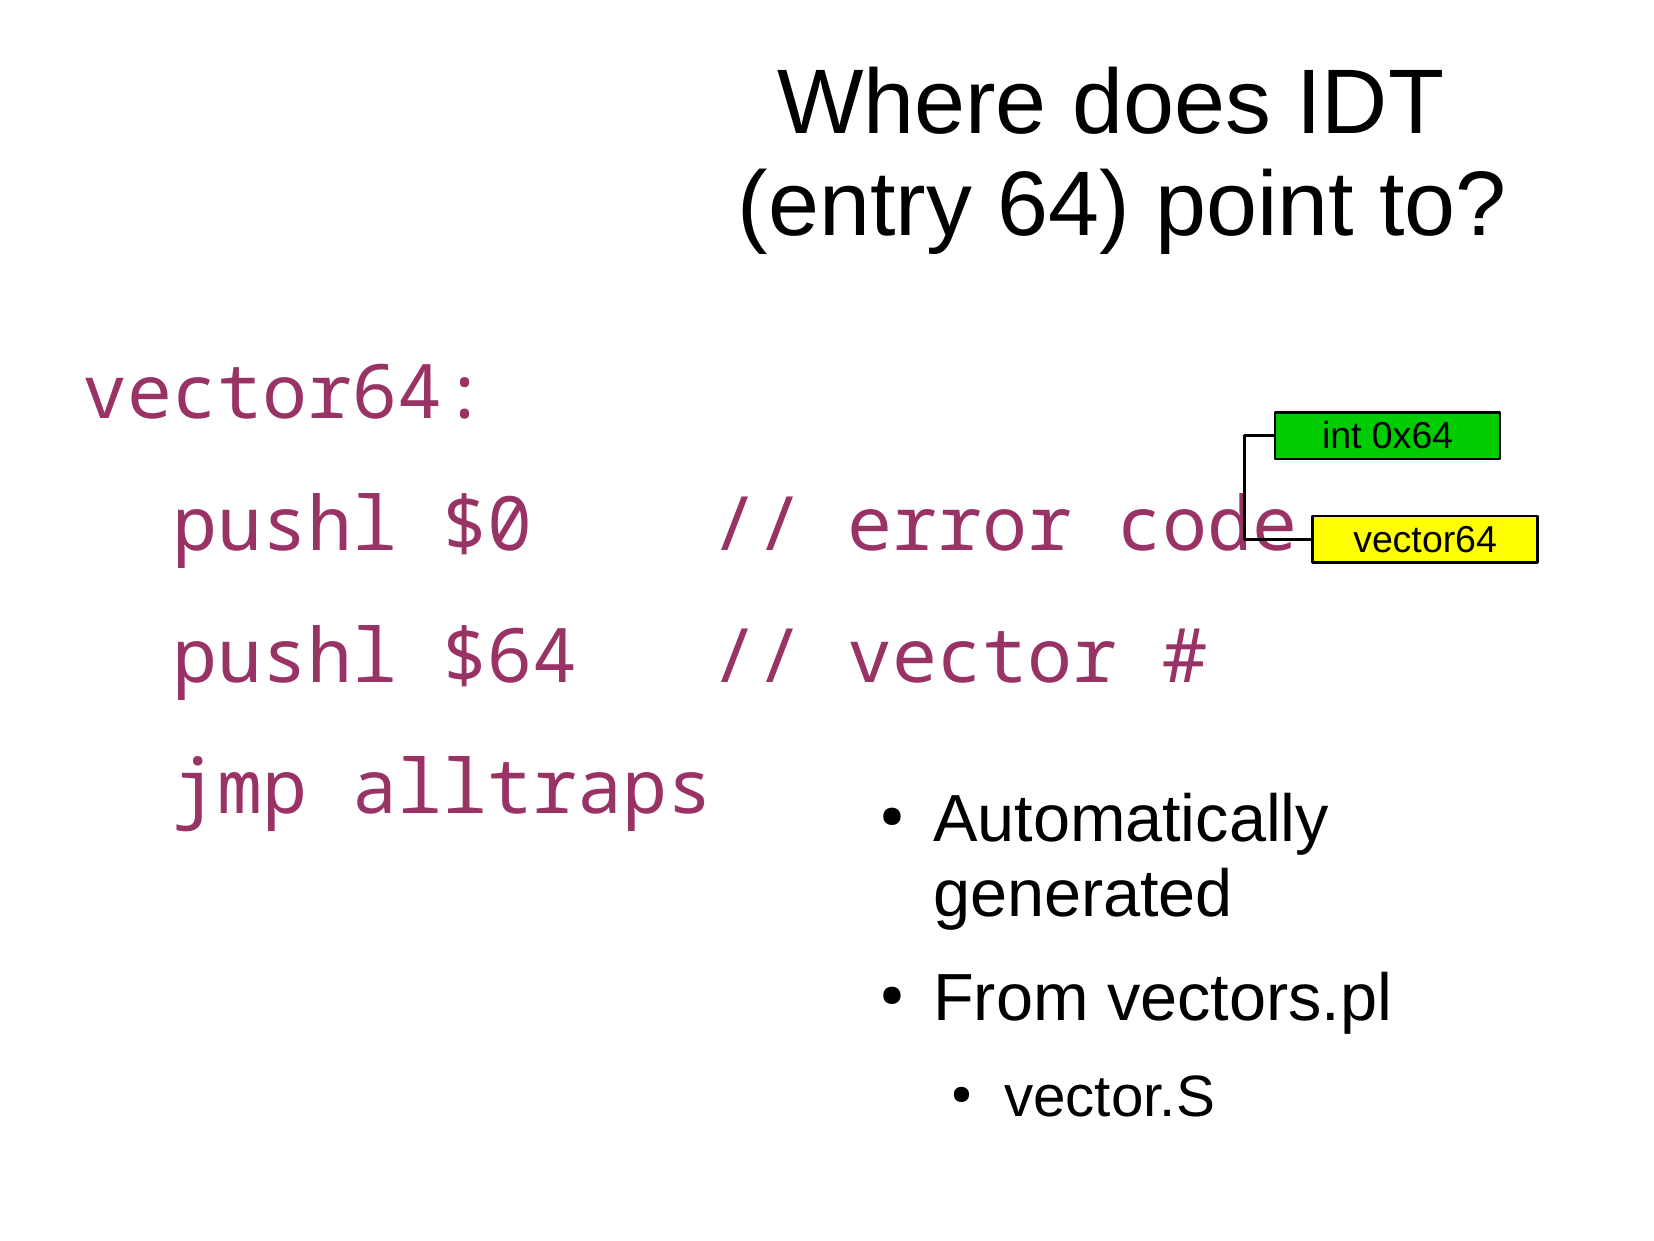

Where does IDT
(entry 64) point to?
# vector64:
 pushl $0 // error code
 pushl $64 // vector #
 jmp alltraps
int 0x64
vector64
Automatically generated
From vectors.pl
vector.S